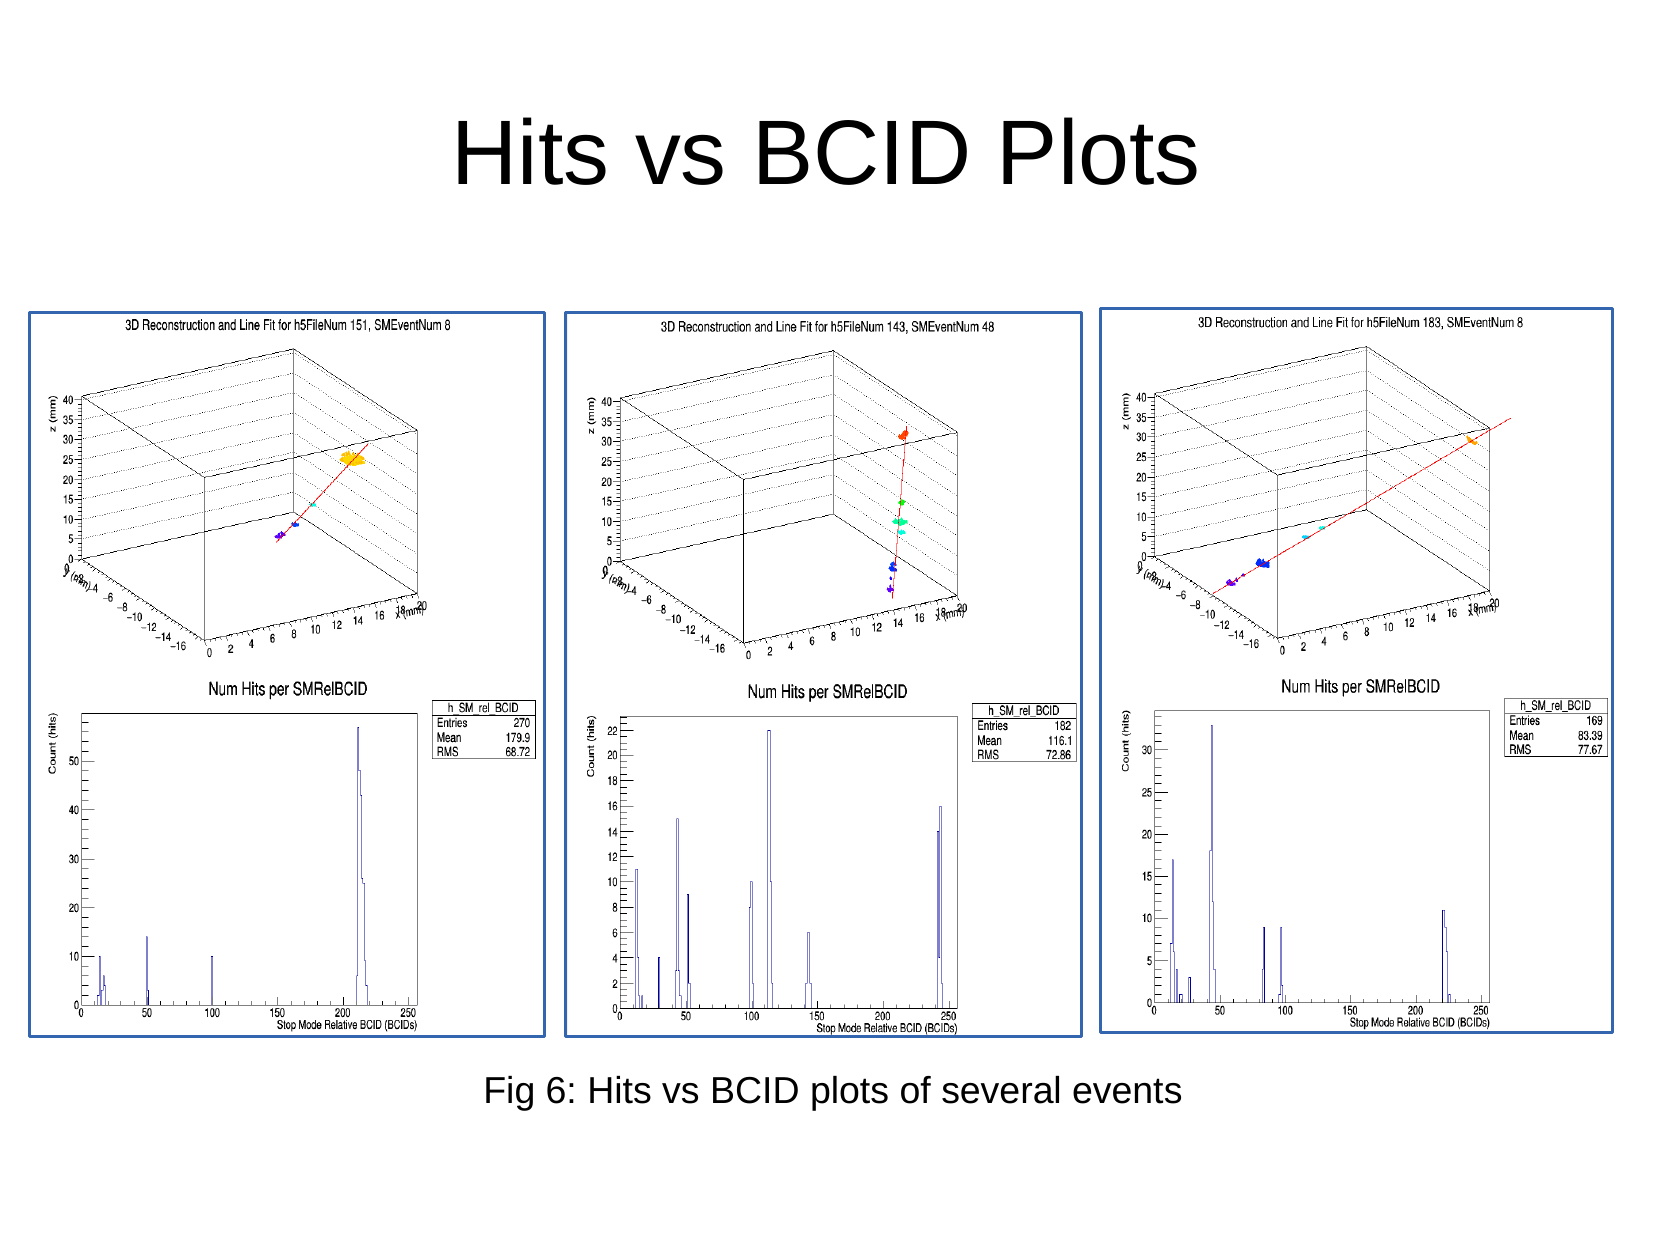

# Hits vs BCID Plots
Fig 6: Hits vs BCID plots of several events